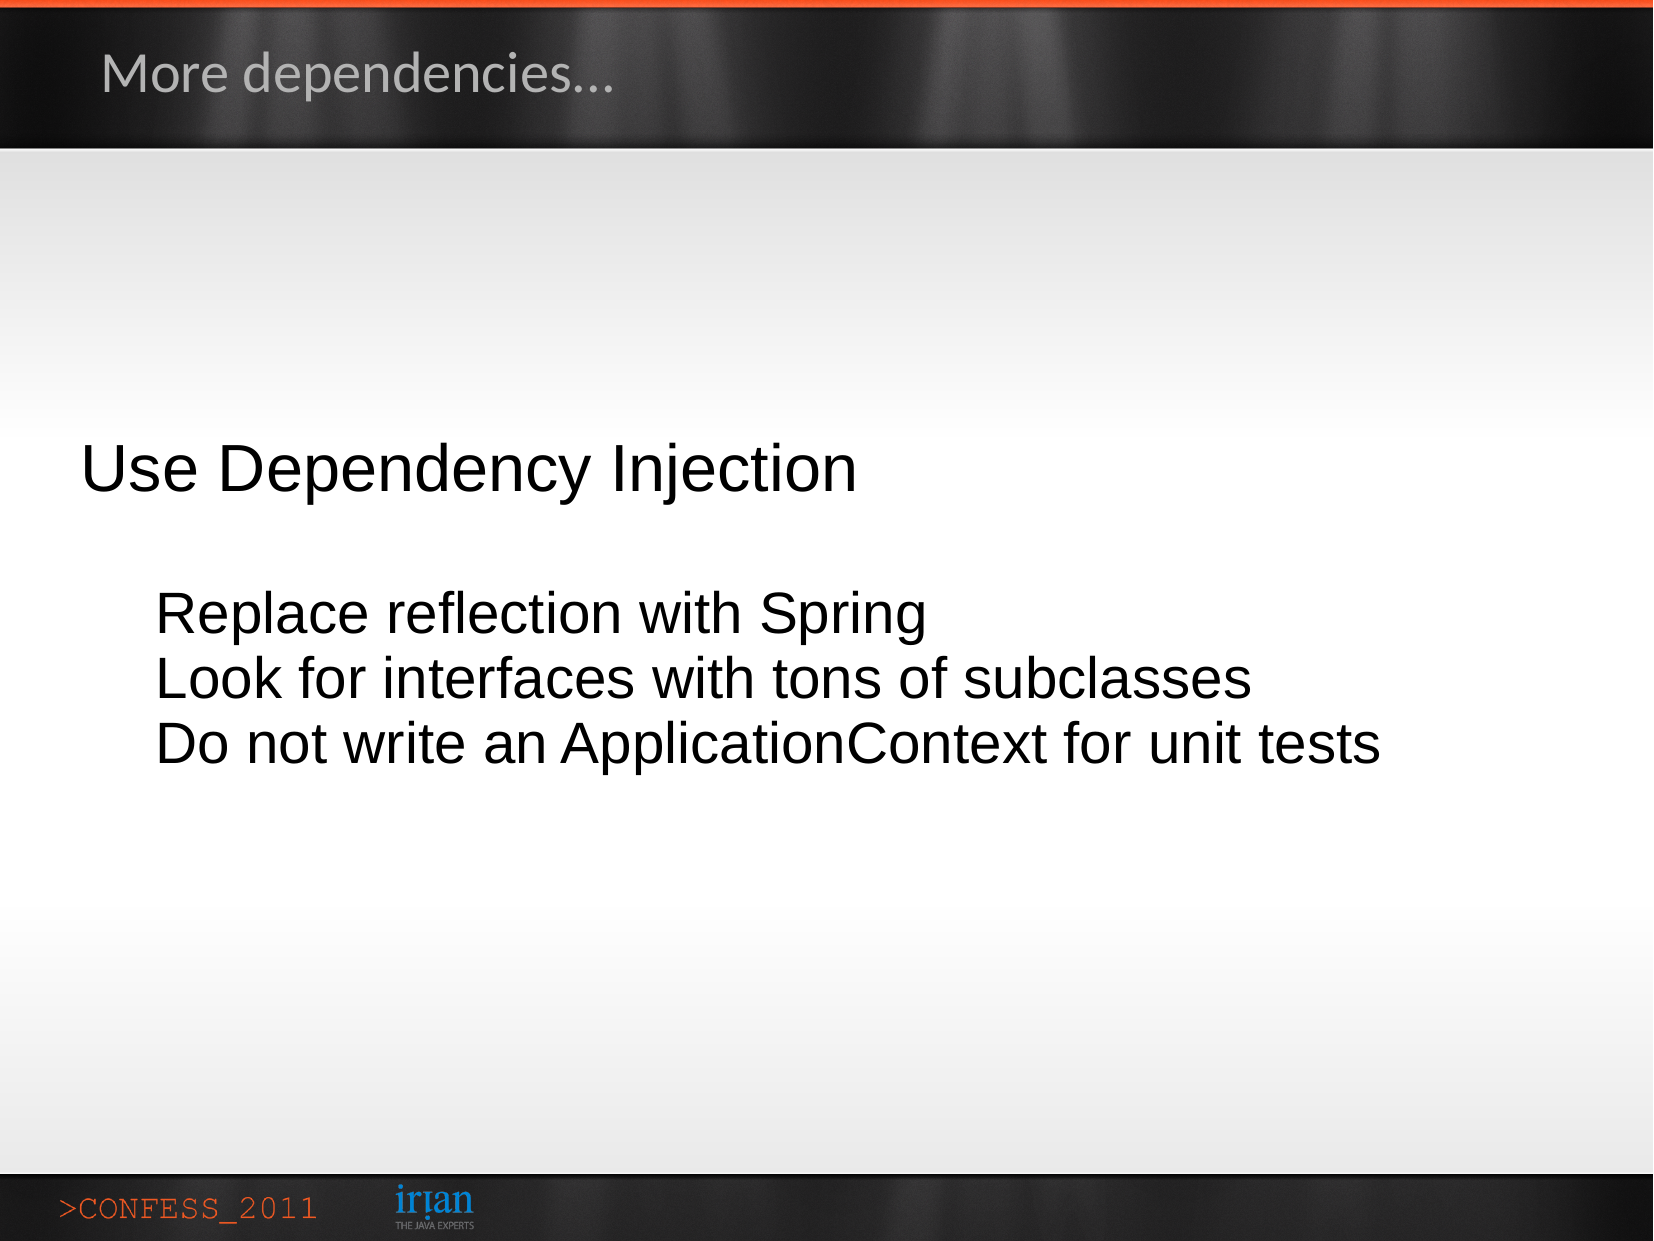

# More dependencies...
Use Dependency Injection
	Replace reflection with Spring
	Look for interfaces with tons of subclasses
	Do not write an ApplicationContext for unit tests